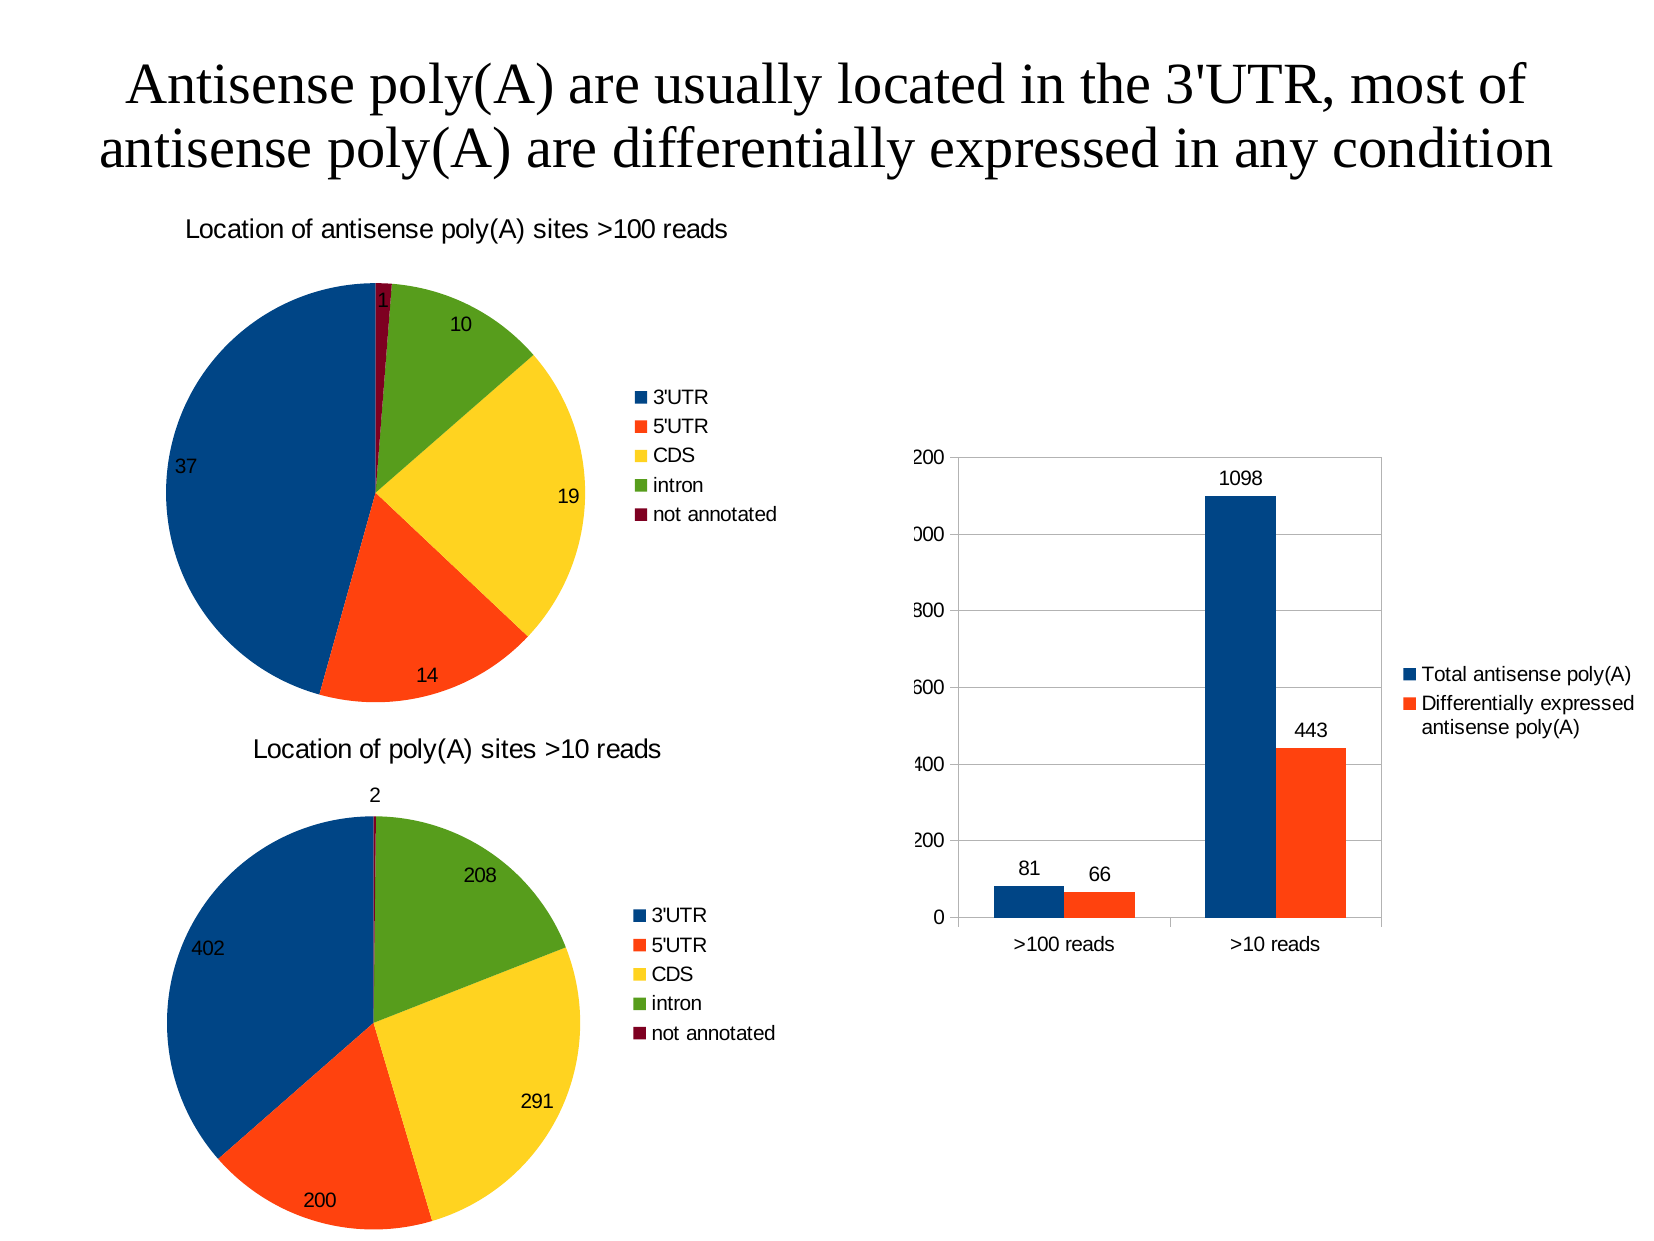

# Antisense poly(A) are usually located in the 3'UTR, most of antisense poly(A) are differentially expressed in any condition
### Chart: Location of antisense poly(A) sites >100 reads
| Category | Column B |
|---|---|
| 3'UTR | 37.0 |
| 5'UTR | 14.0 |
| CDS | 19.0 |
| intron | 10.0 |
| not annotated | 1.0 |
### Chart
| Category | Total antisense poly(A) | Differentially expressed antisense poly(A) |
|---|---|---|
| >100 reads | 81.0 | 66.0 |
| >10 reads | 1098.0 | 443.0 |
### Chart: Location of poly(A) sites >10 reads
| Category | Column E |
|---|---|
| 3'UTR | 402.0 |
| 5'UTR | 200.0 |
| CDS | 291.0 |
| intron | 208.0 |
| not annotated | 2.0 |